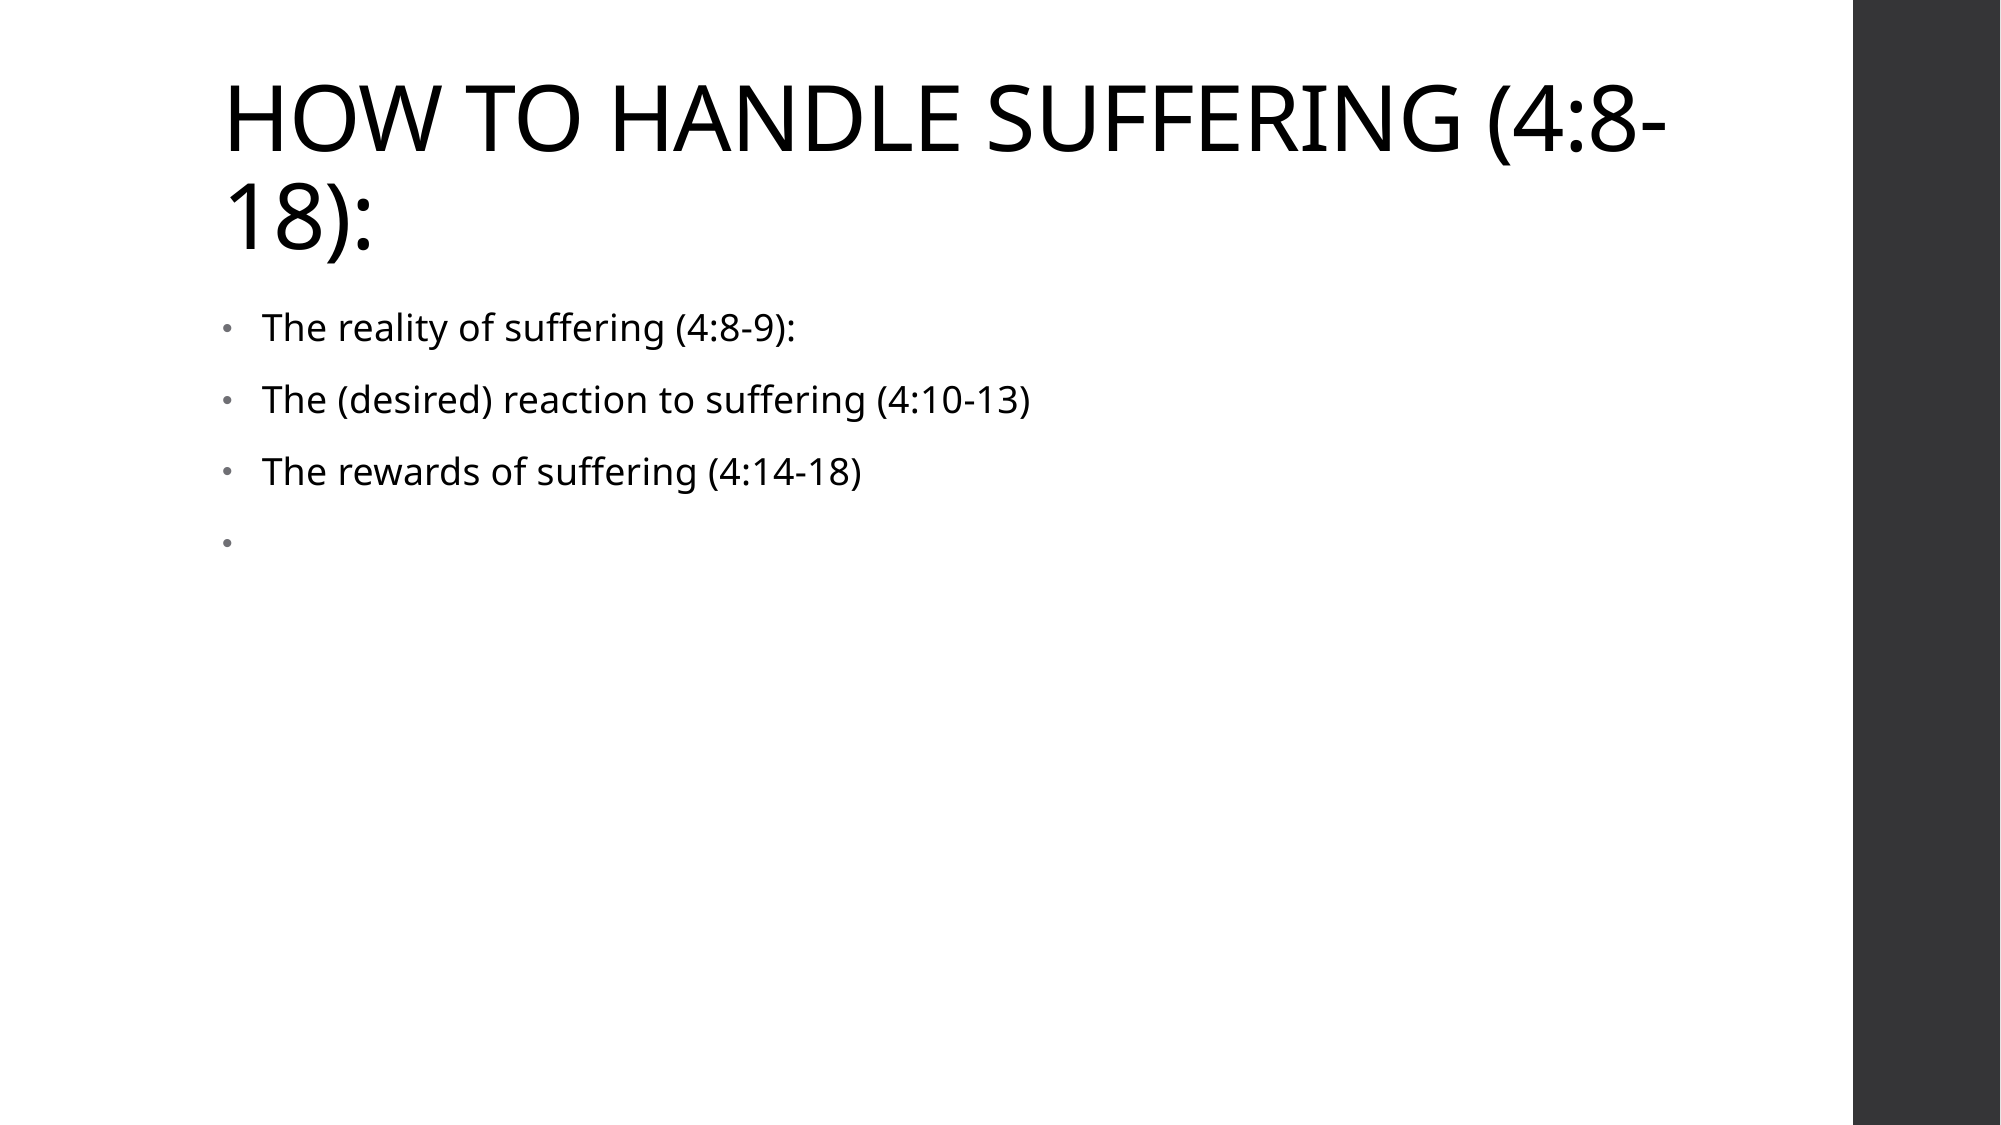

# HOW TO HANDLE SUFFERING (4:8-18):
 The reality of suffering (4:8-9):
 The (desired) reaction to suffering (4:10-13)
 The rewards of suffering (4:14-18)